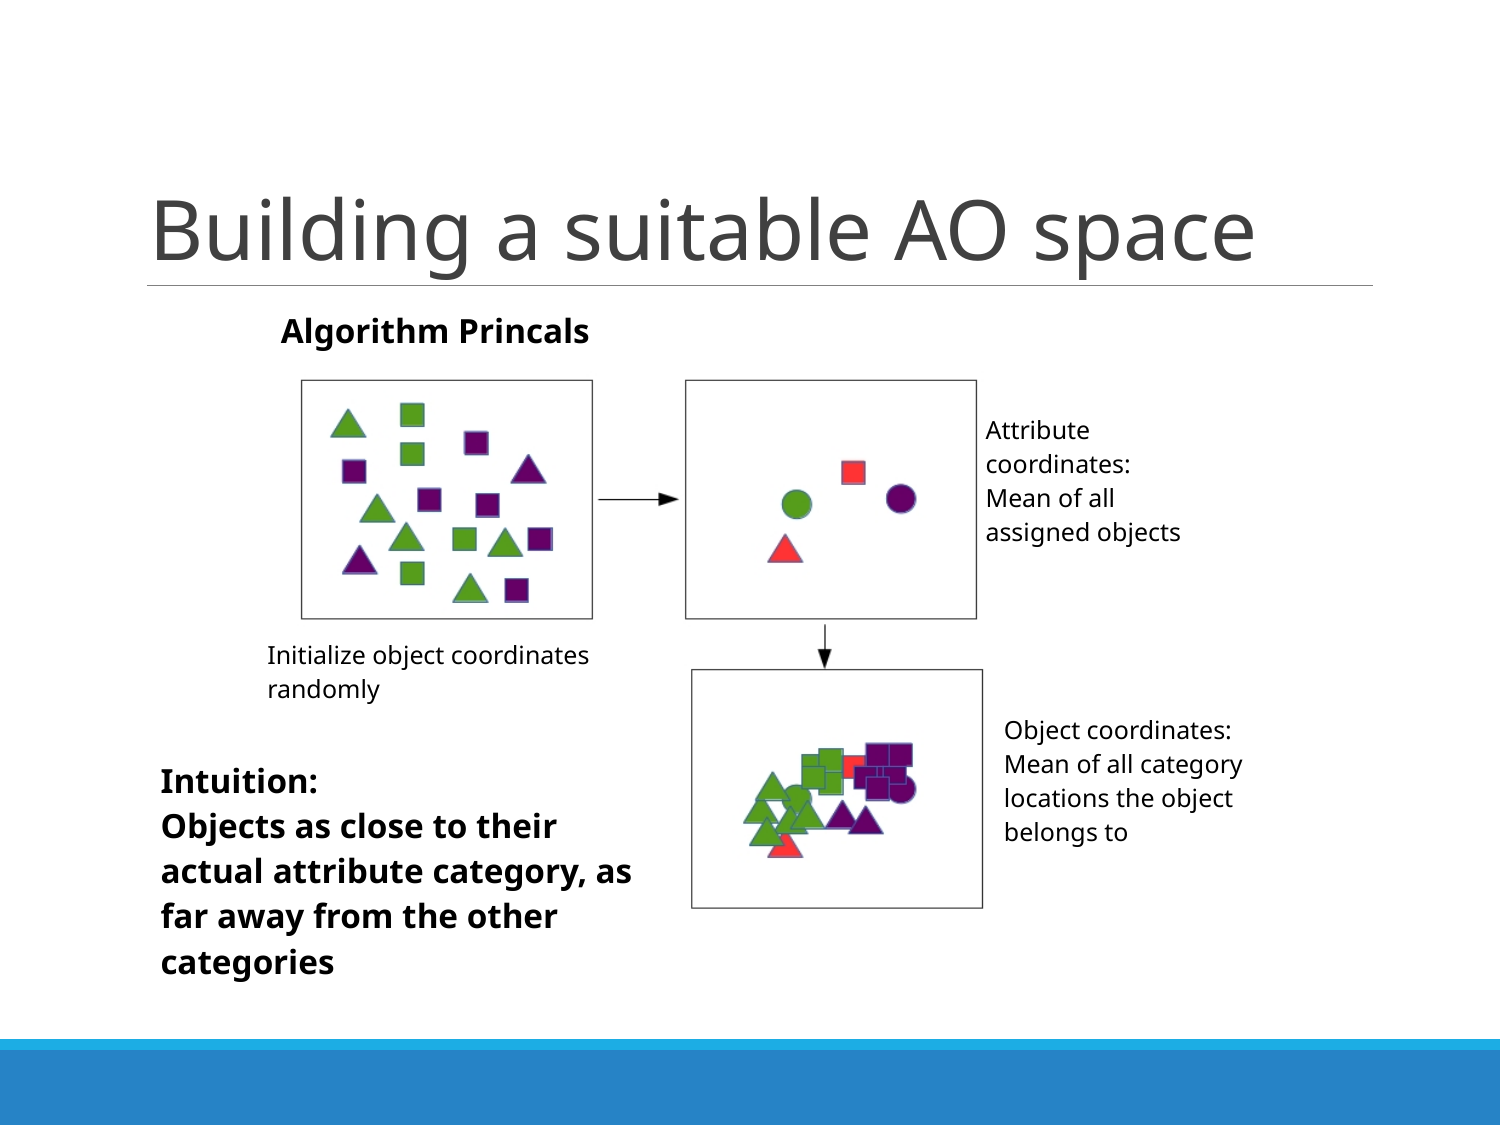

Building a suitable AO space
Algorithm Princals
Attribute coordinates: Mean of all assigned objects
Initialize object coordinates
randomly
Object coordinates: Mean of all category locations the object belongs to
Intuition:
Objects as close to their actual attribute category, as far away from the other categories